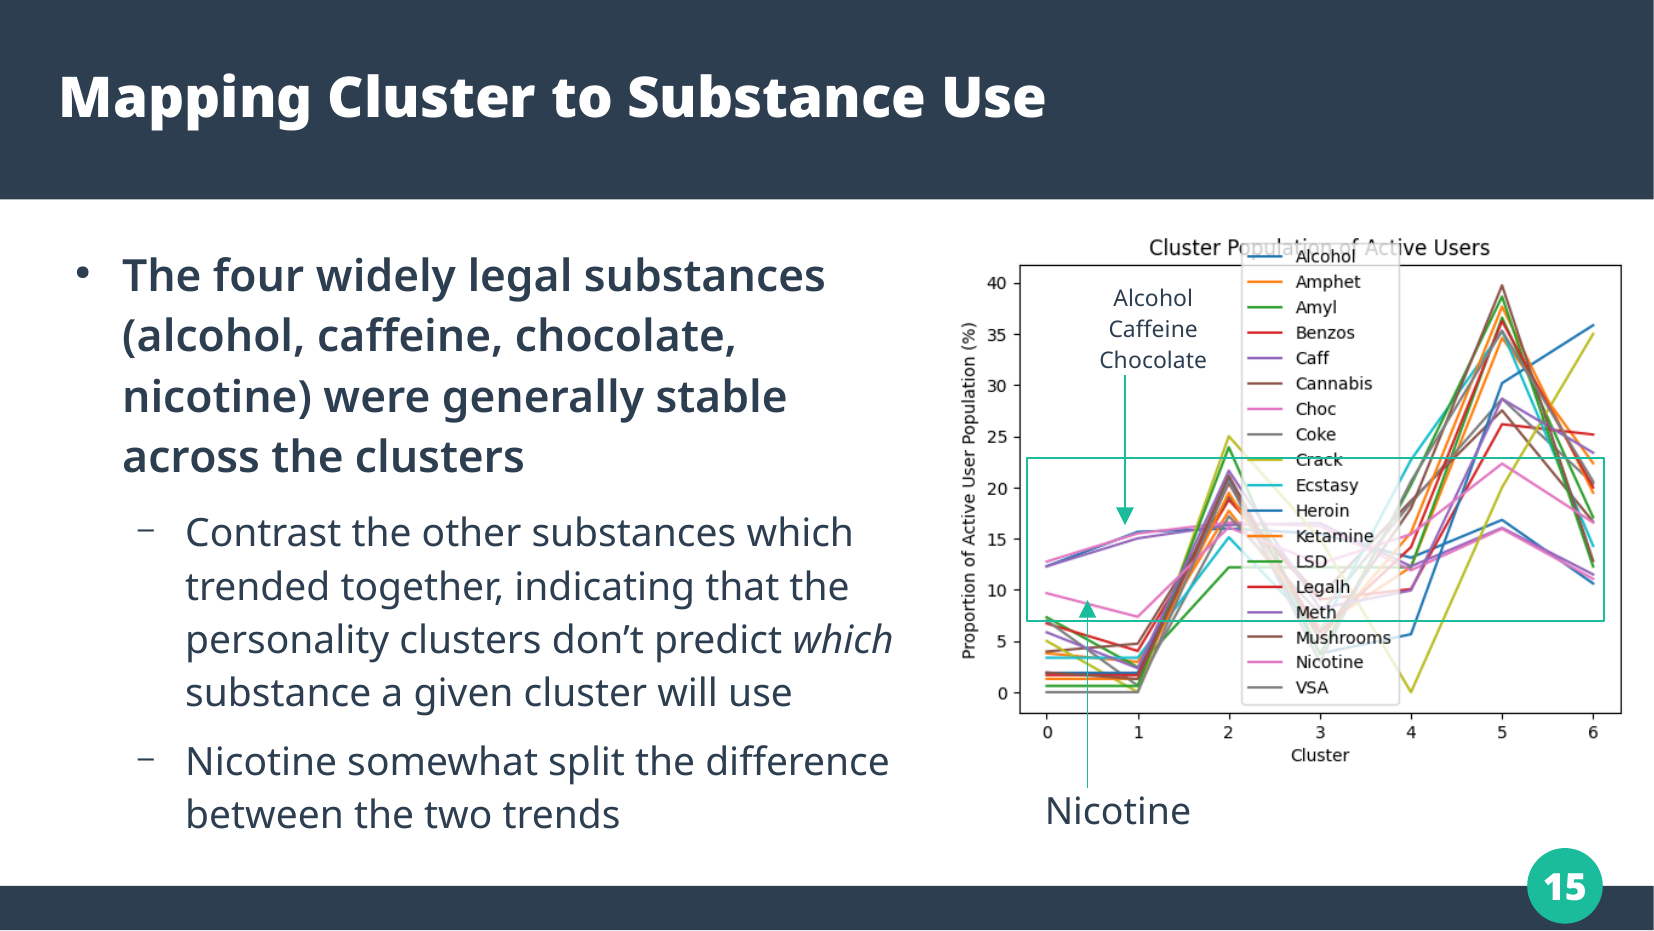

# Mapping Cluster to Substance Use
The four widely legal substances (alcohol, caffeine, chocolate, nicotine) were generally stable across the clusters
Contrast the other substances which trended together, indicating that the personality clusters don’t predict which substance a given cluster will use
Nicotine somewhat split the difference between the two trends
Alcohol Caffeine Chocolate
Nicotine